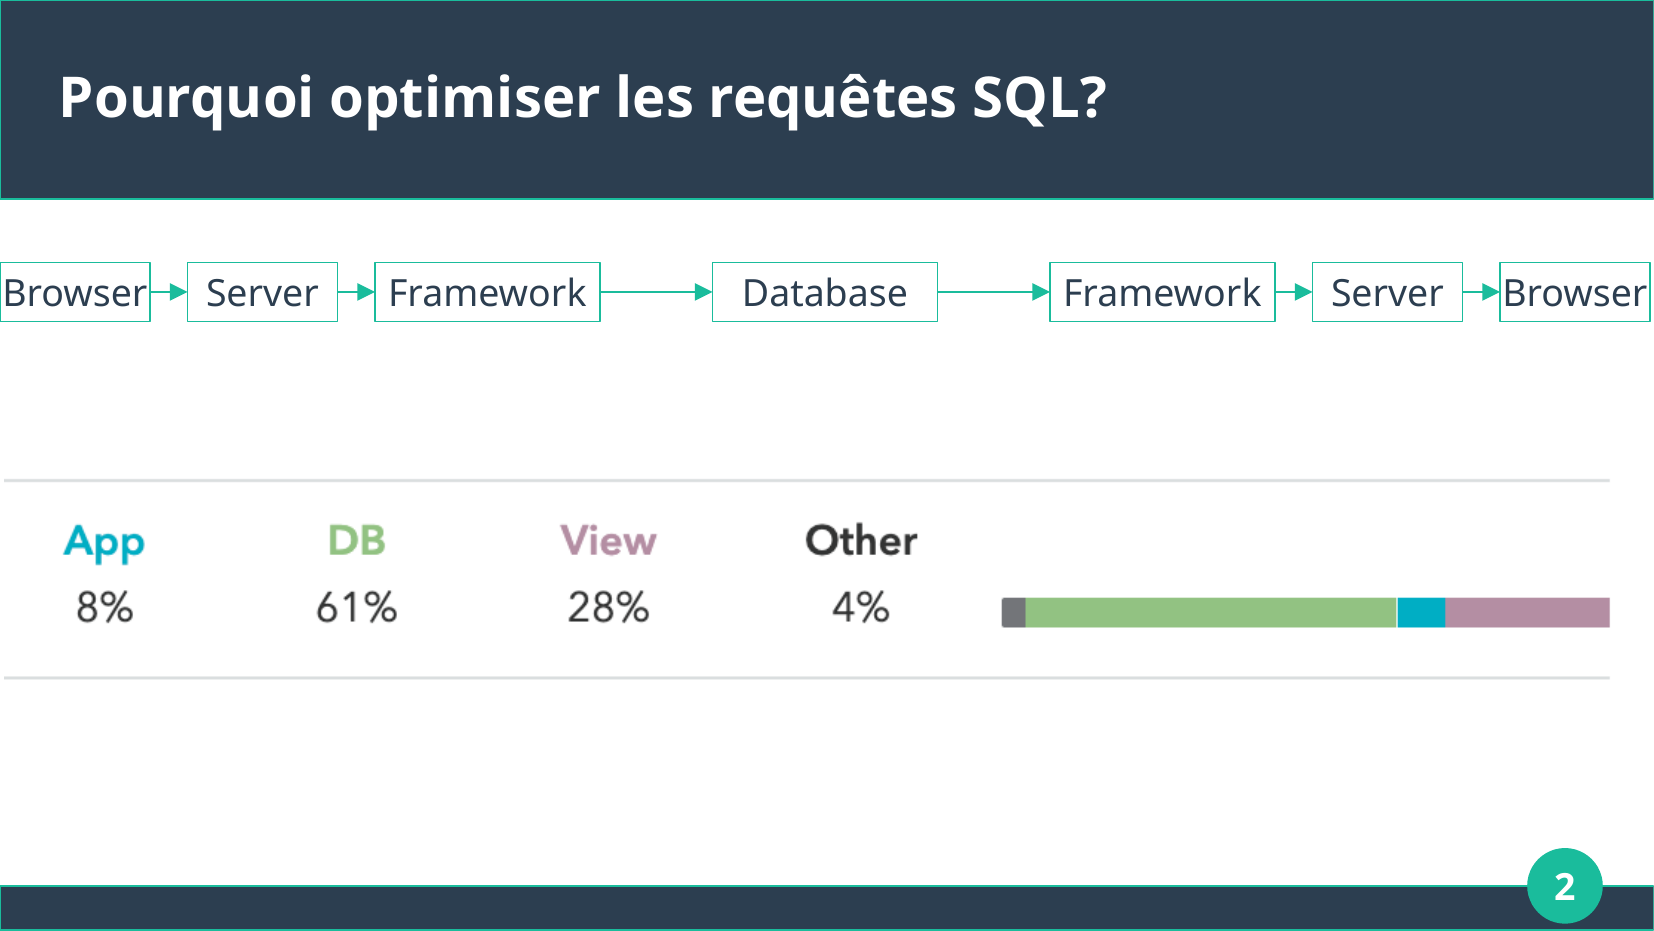

# Pourquoi optimiser les requêtes SQL?
Browser
Server
Framework
Database
Framework
Server
Browser
2